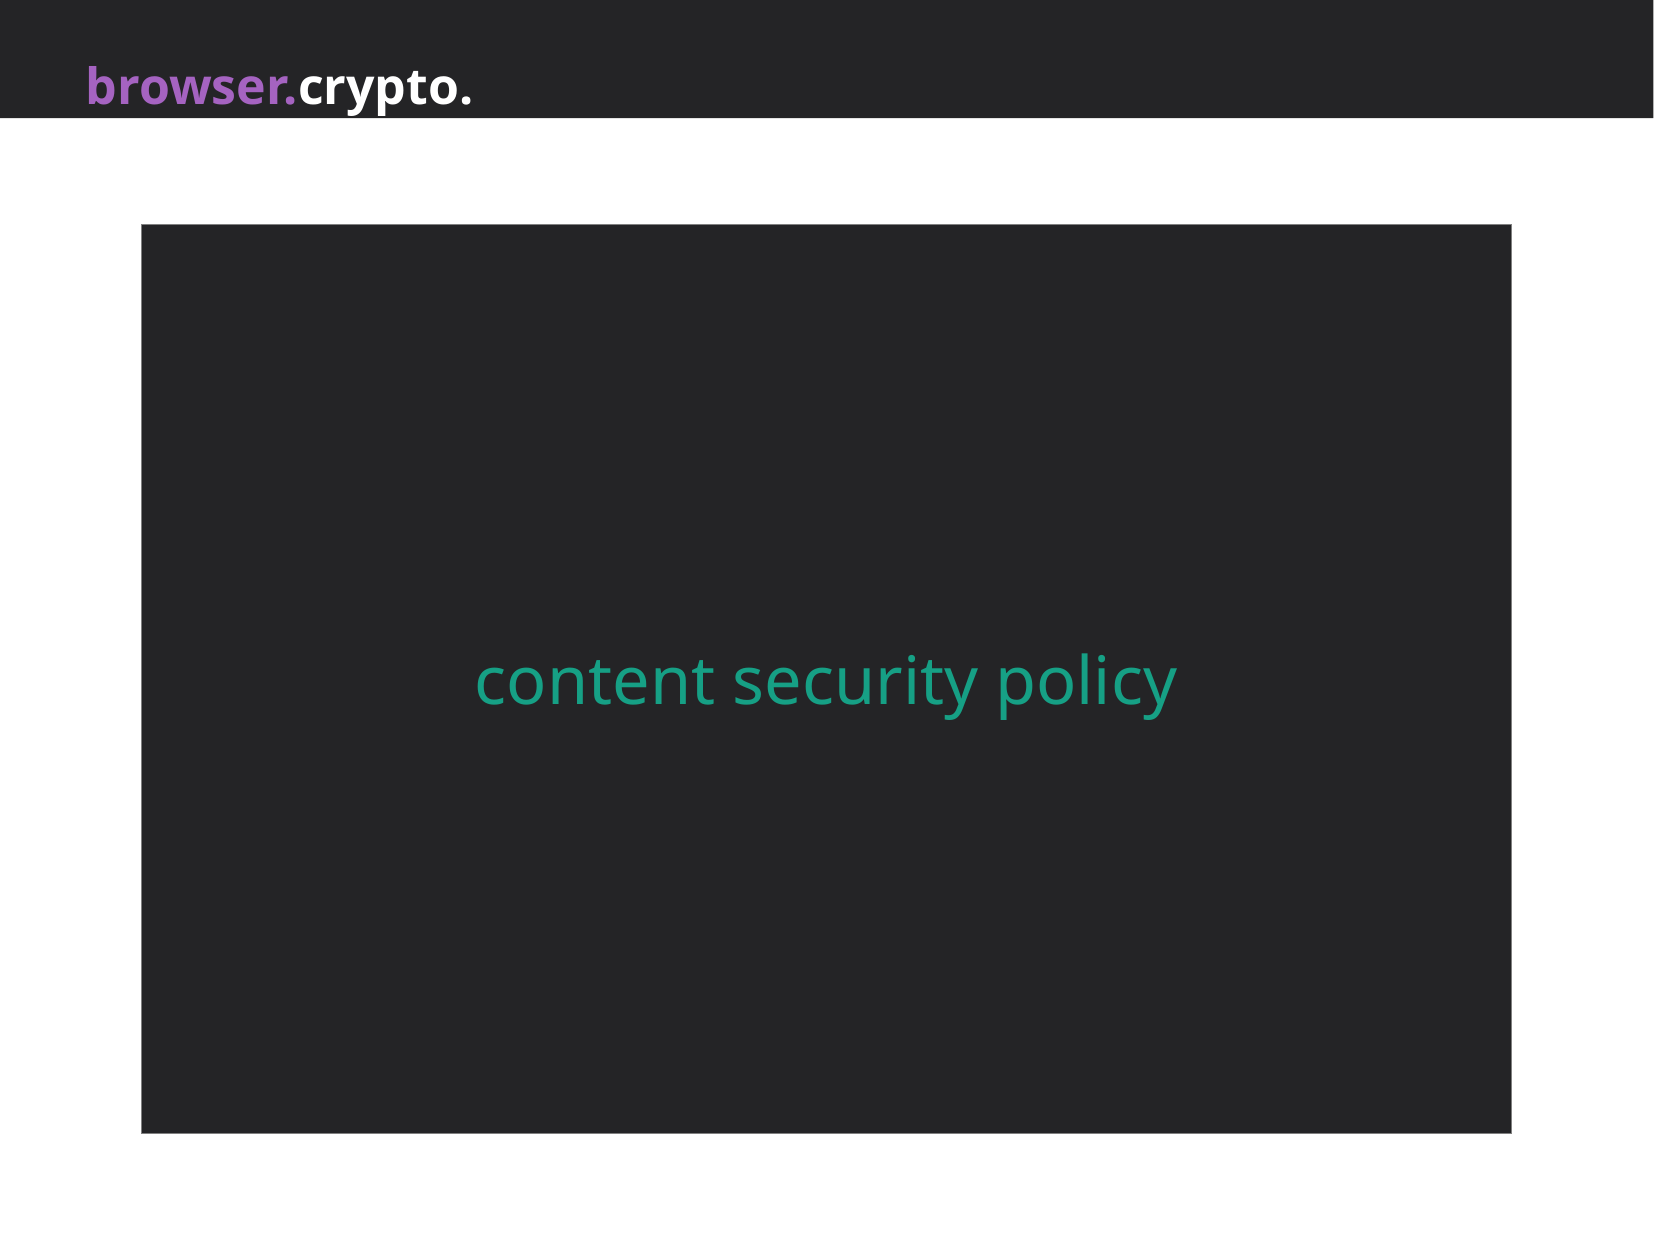

browser.crypto.
content security policy
big integer support
bit-fiddling deluxe
asm.js